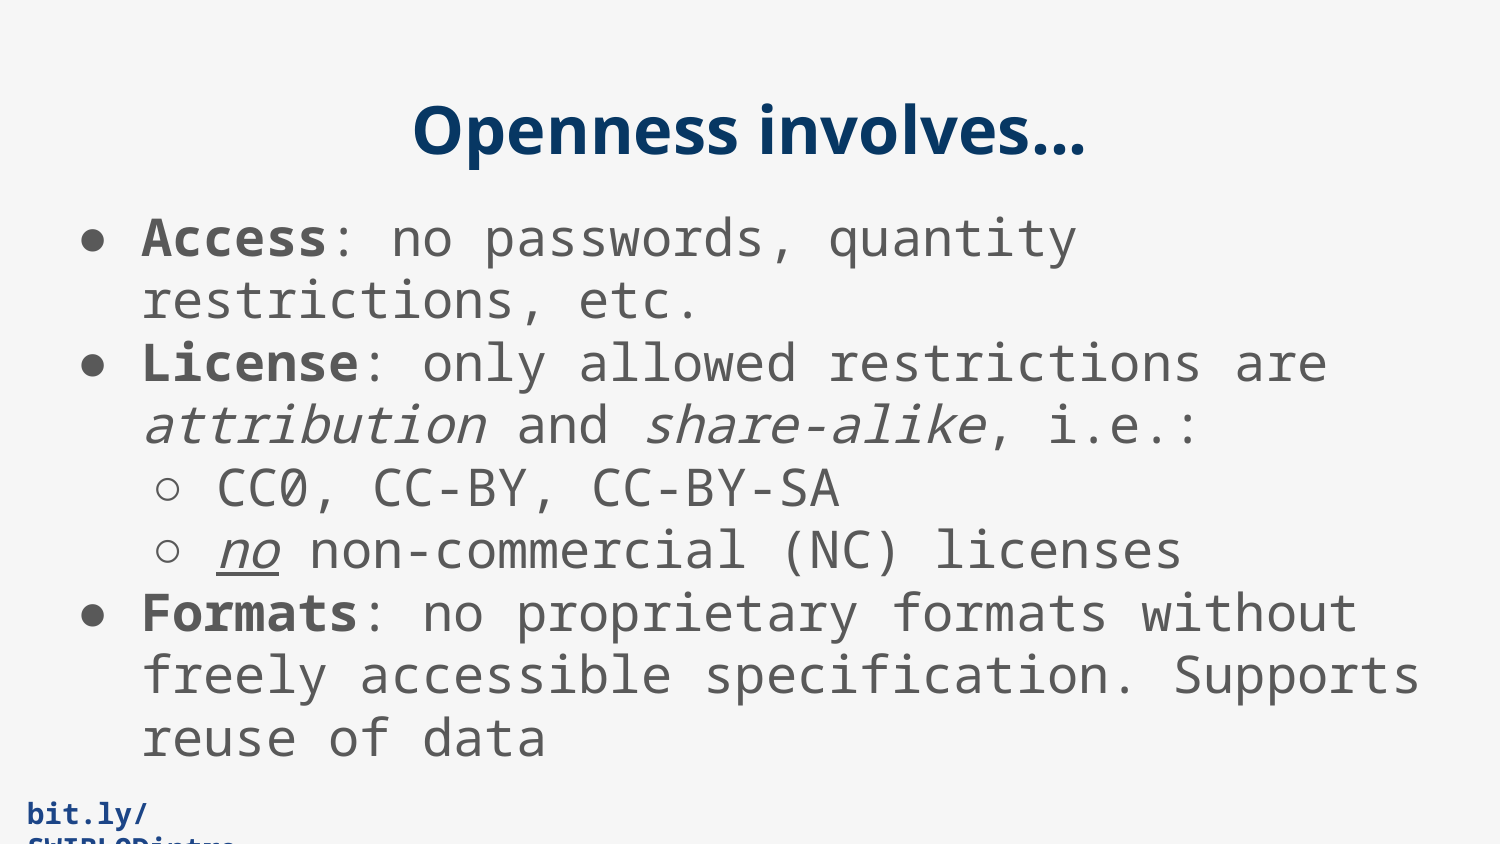

# Openness involves...
Access: no passwords, quantity restrictions, etc.
License: only allowed restrictions are attribution and share-alike, i.e.:
CC0, CC-BY, CC-BY-SA
no non-commercial (NC) licenses
Formats: no proprietary formats without freely accessible specification. Supports reuse of data